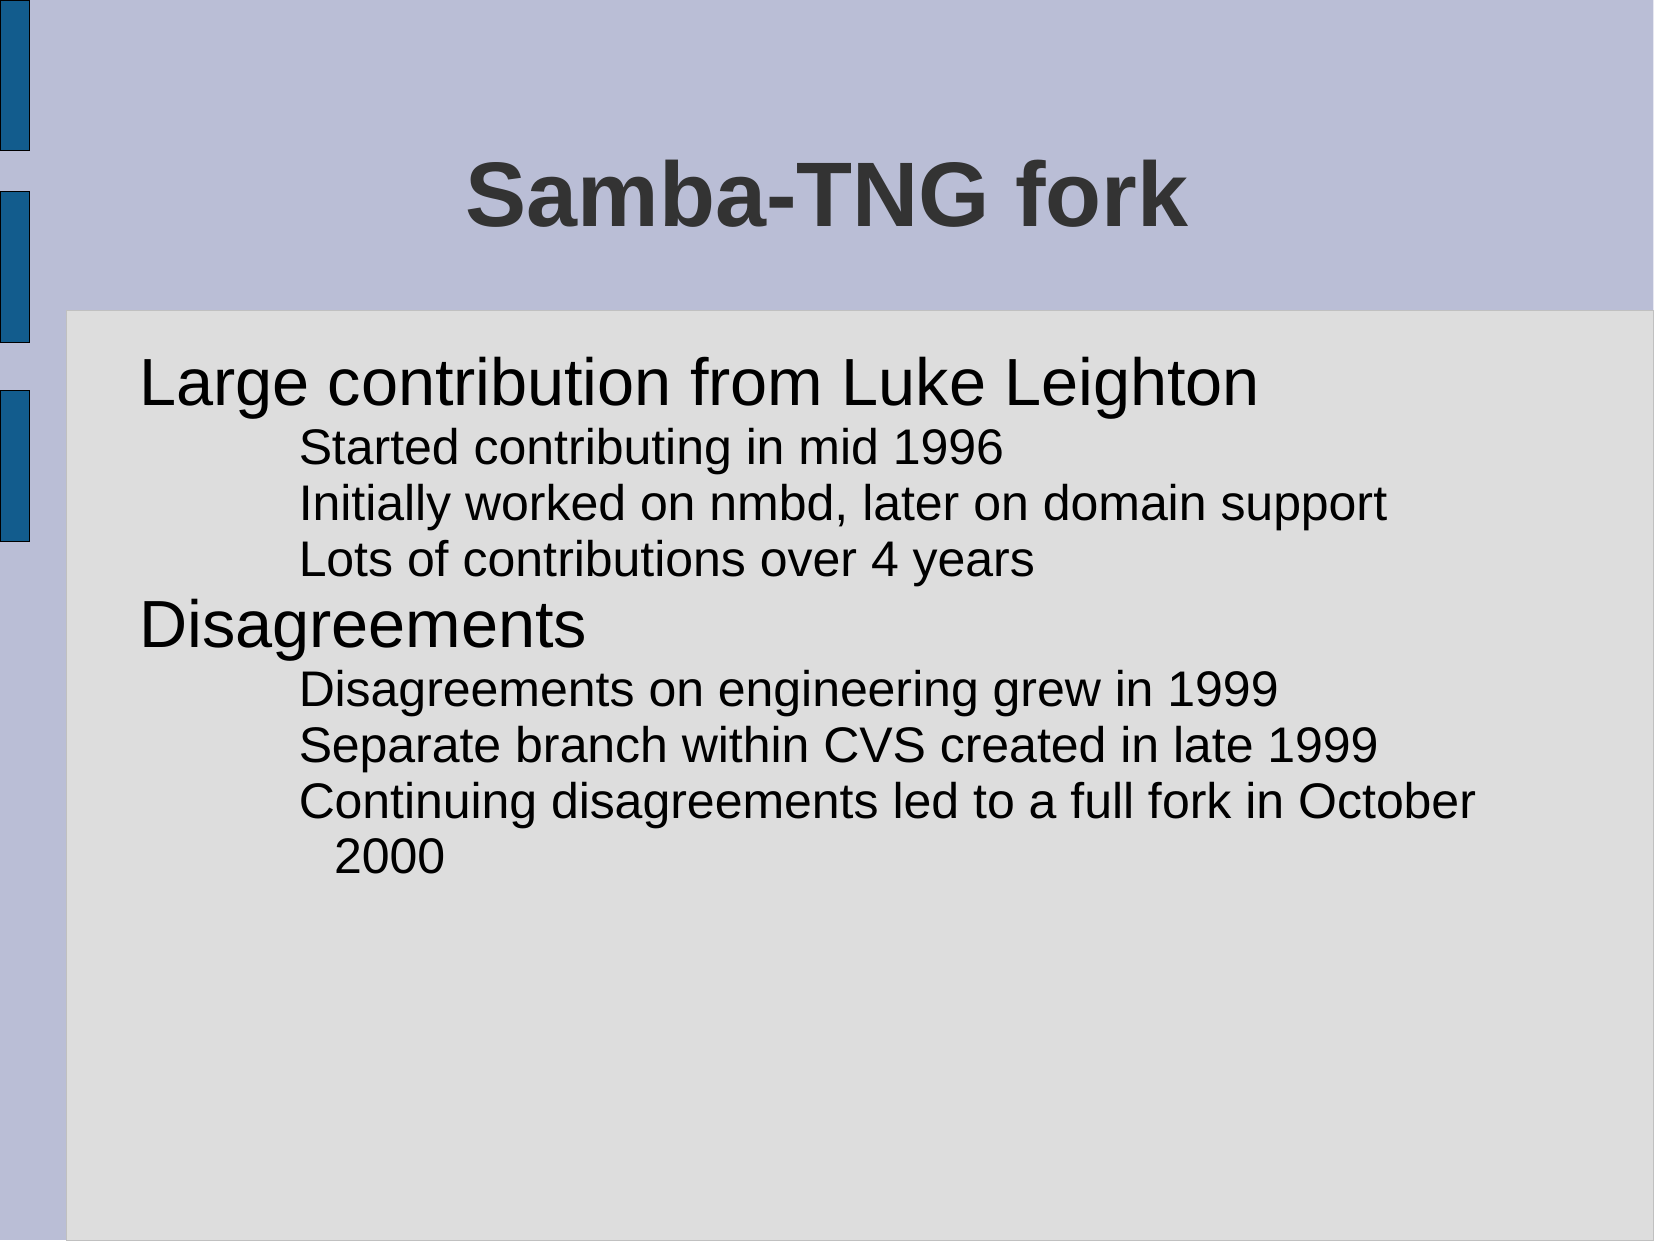

# Samba-TNG fork
Large contribution from Luke Leighton
Started contributing in mid 1996
Initially worked on nmbd, later on domain support
Lots of contributions over 4 years
Disagreements
Disagreements on engineering grew in 1999
Separate branch within CVS created in late 1999
Continuing disagreements led to a full fork in October 2000